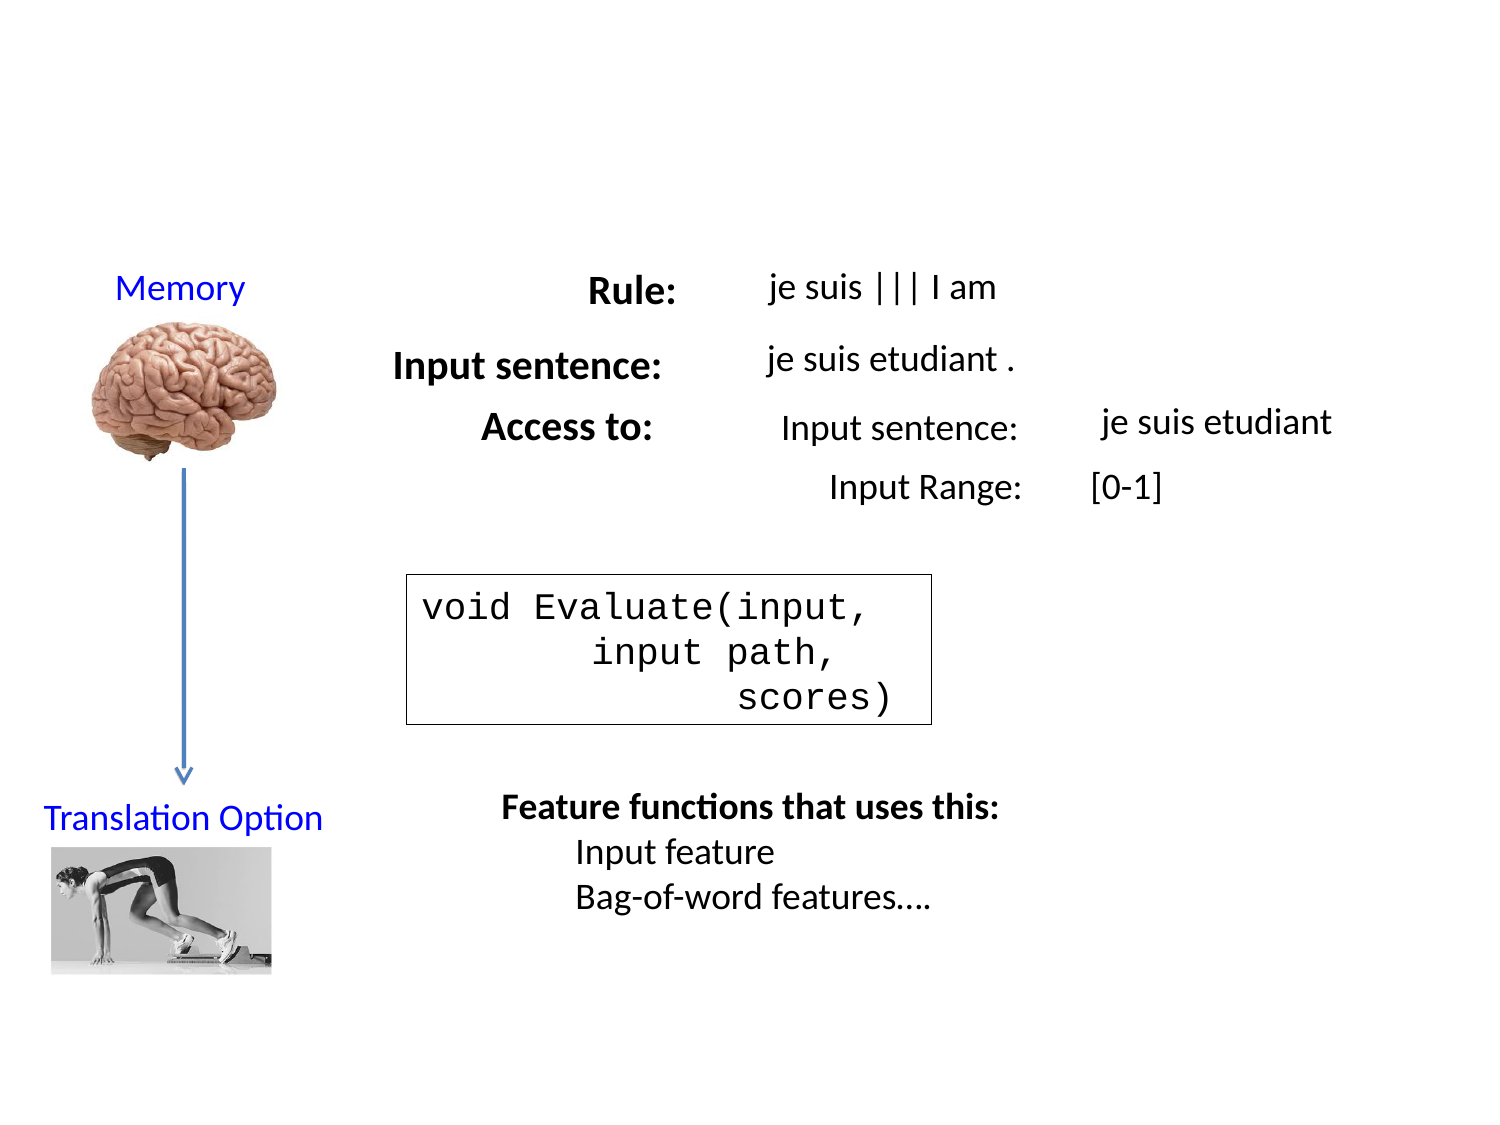

je suis ||| I am
Memory
Rule:
je suis etudiant .
Input sentence:
je suis etudiant
Access to:
Input sentence:
Input Range:
[0-1]
void Evaluate(input,
		 input path,
 scores)
Feature functions that uses this:
	Input feature
	Bag-of-word features….
Translation Option